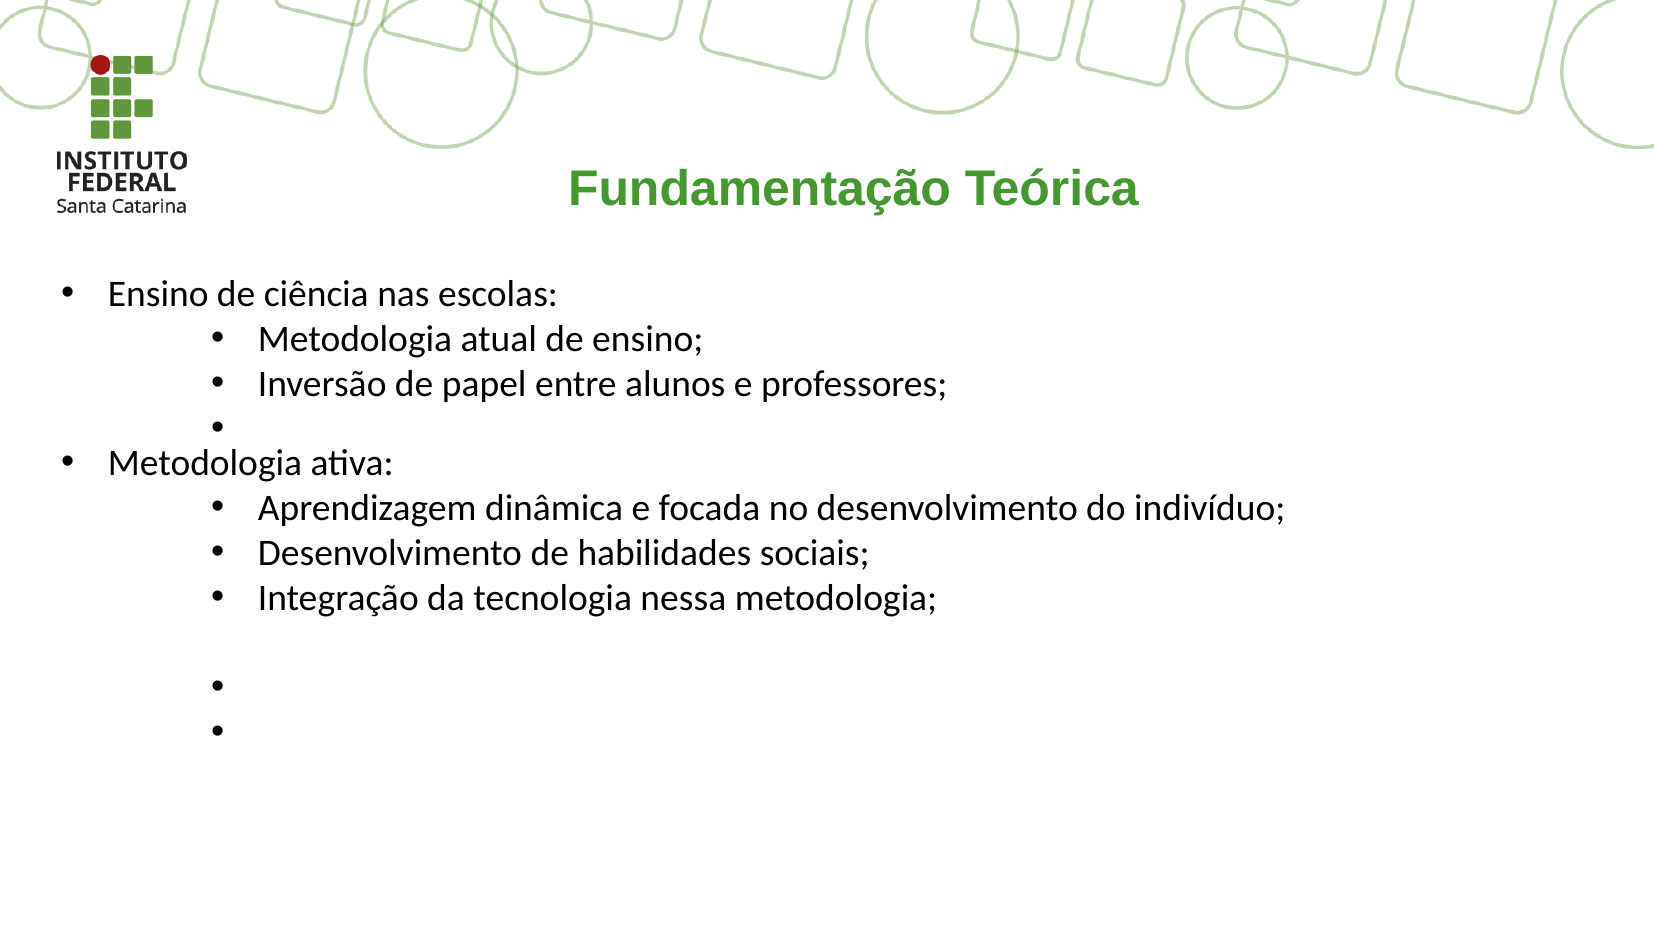

# Fundamentação Teórica
Ensino de ciência nas escolas:
Metodologia atual de ensino;
Inversão de papel entre alunos e professores;
Metodologia ativa:
Aprendizagem dinâmica e focada no desenvolvimento do indivíduo;
Desenvolvimento de habilidades sociais;
Integração da tecnologia nessa metodologia;